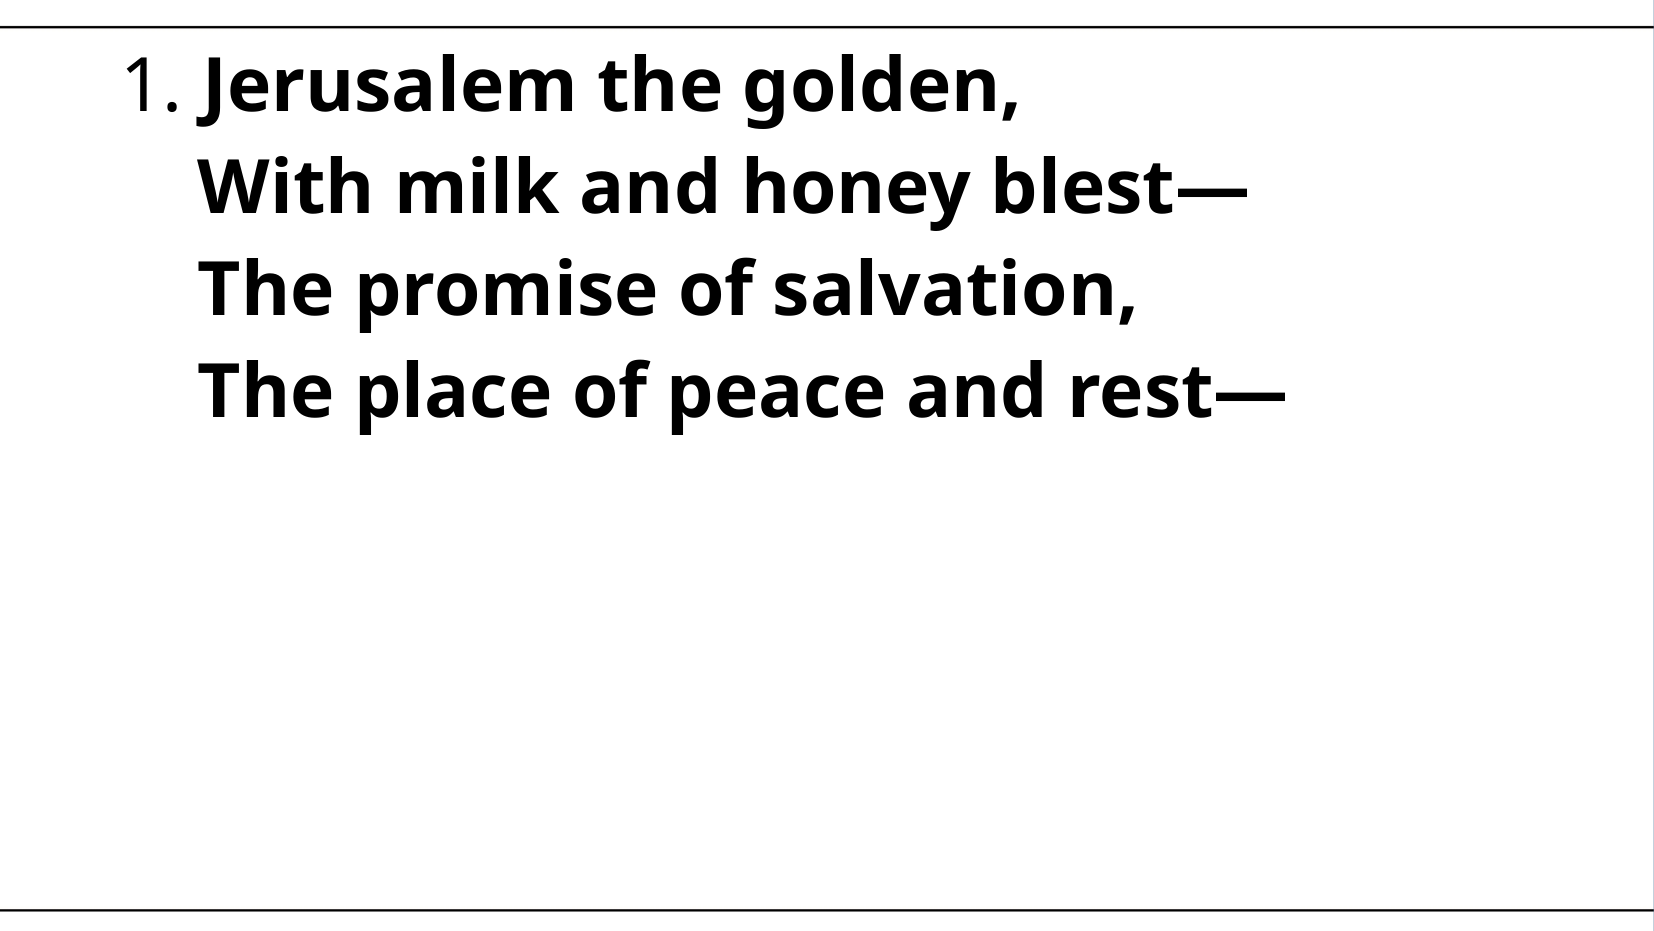

# 1. Jerusalem the golden, With milk and honey blest— The promise of salvation, The place of peace and rest—